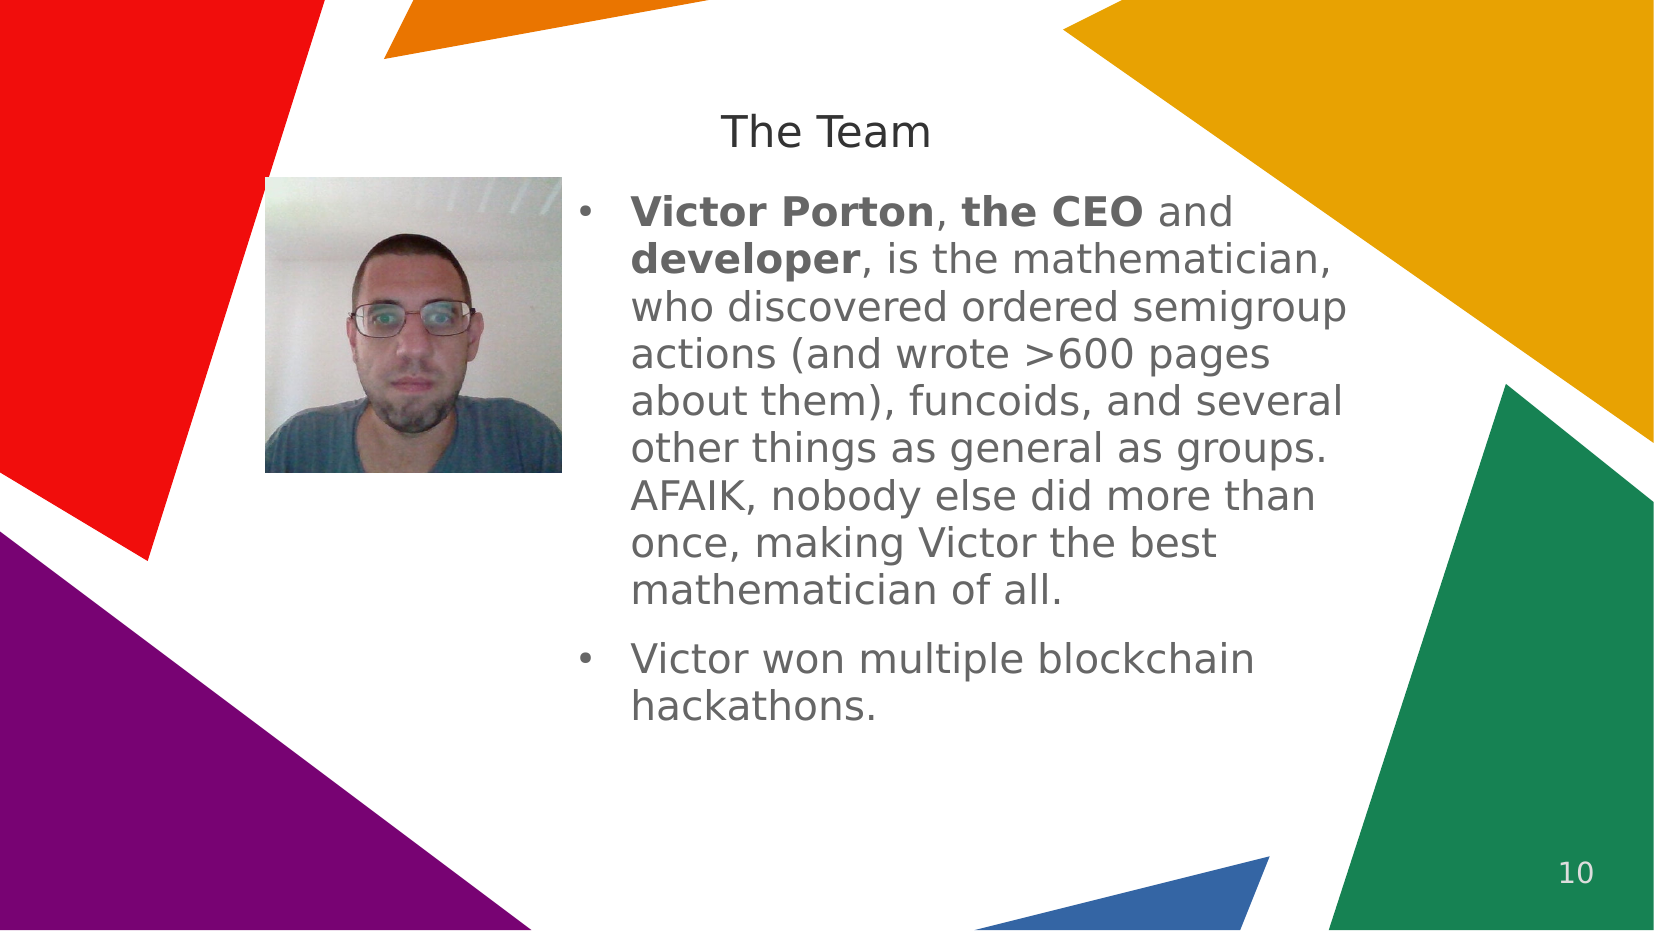

# The Team
Victor Porton, the CEO and developer, is the mathematician, who discovered ordered semigroup actions (and wrote >600 pages about them), funcoids, and several other things as general as groups. AFAIK, nobody else did more than once, making Victor the best mathematician of all.
Victor won multiple blockchain hackathons.
10